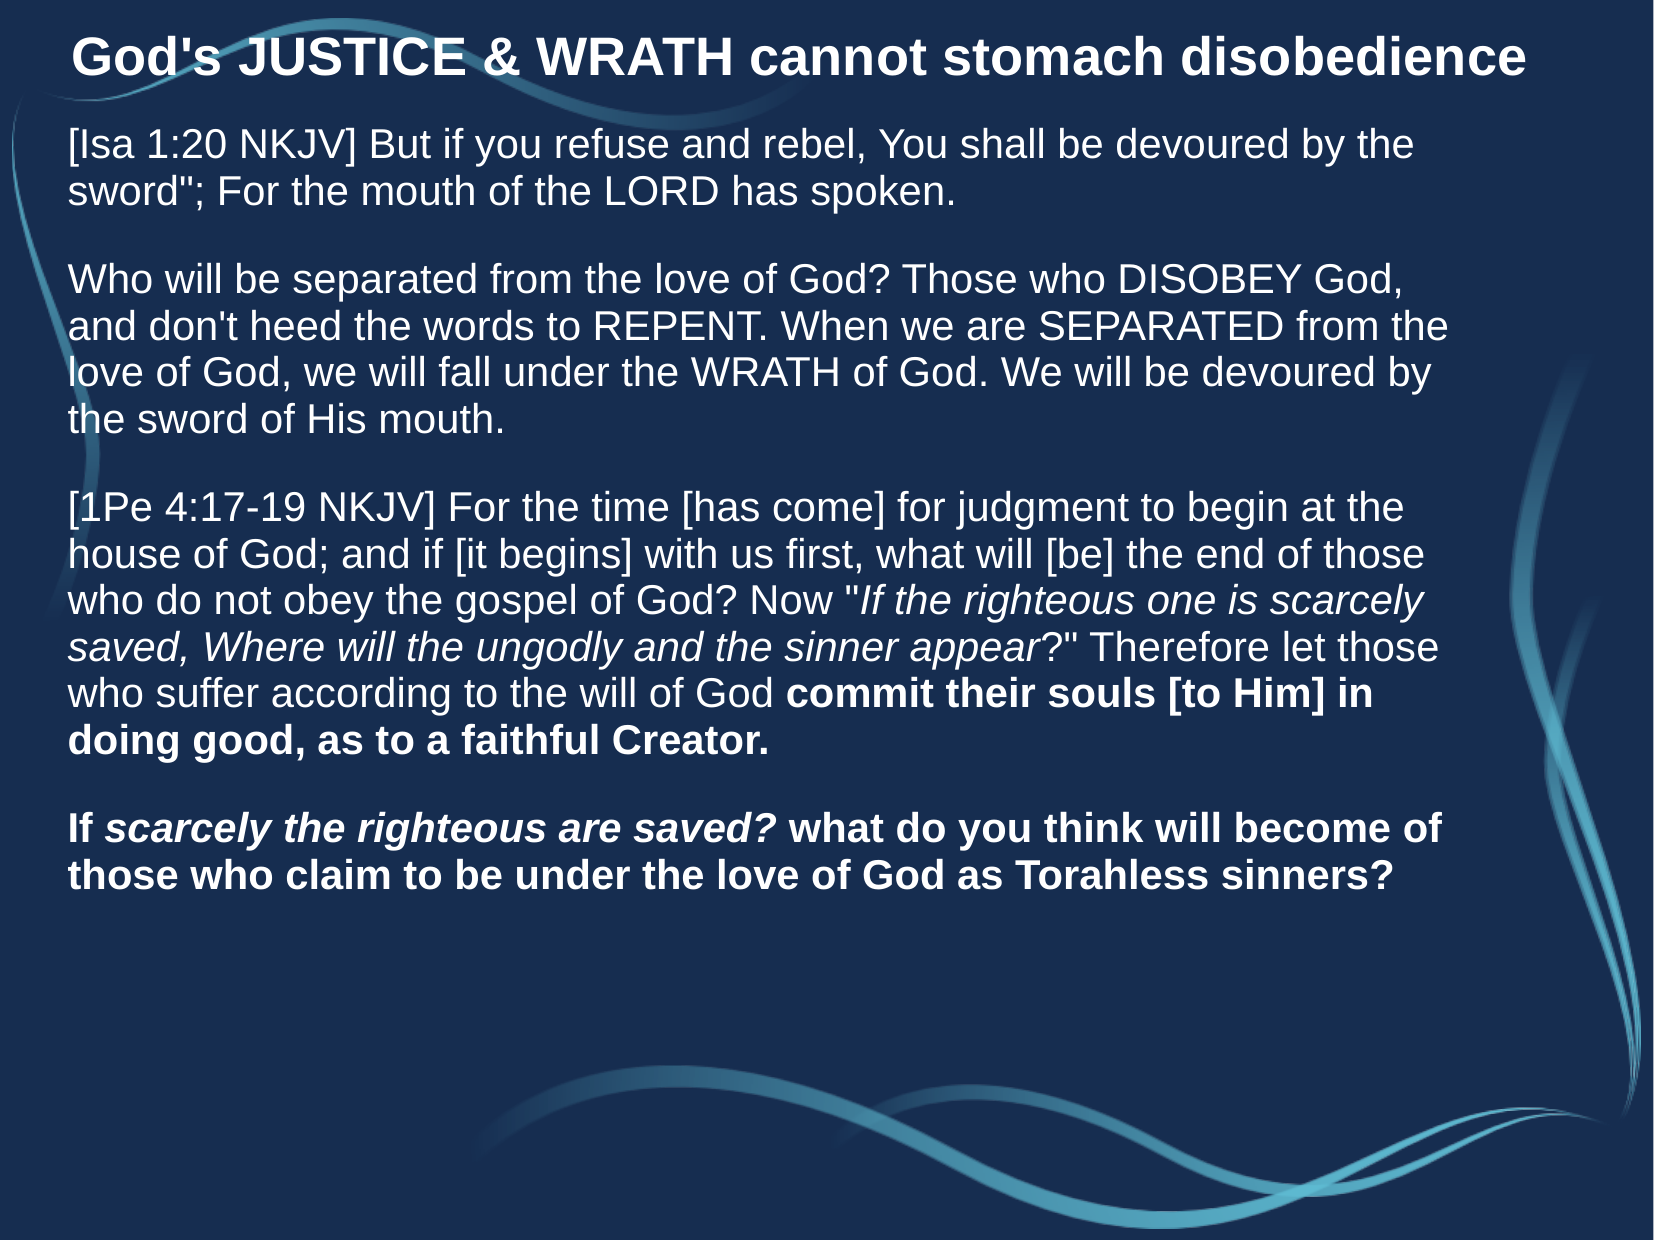

God's JUSTICE & WRATH cannot stomach disobedience
[Isa 1:20 NKJV] But if you refuse and rebel, You shall be devoured by the sword"; For the mouth of the LORD has spoken.
Who will be separated from the love of God? Those who DISOBEY God, and don't heed the words to REPENT. When we are SEPARATED from the love of God, we will fall under the WRATH of God. We will be devoured by the sword of His mouth.
[1Pe 4:17-19 NKJV] For the time [has come] for judgment to begin at the house of God; and if [it begins] with us first, what will [be] the end of those who do not obey the gospel of God? Now "If the righteous one is scarcely saved, Where will the ungodly and the sinner appear?" Therefore let those who suffer according to the will of God commit their souls [to Him] in doing good, as to a faithful Creator.
If scarcely the righteous are saved? what do you think will become of those who claim to be under the love of God as Torahless sinners?